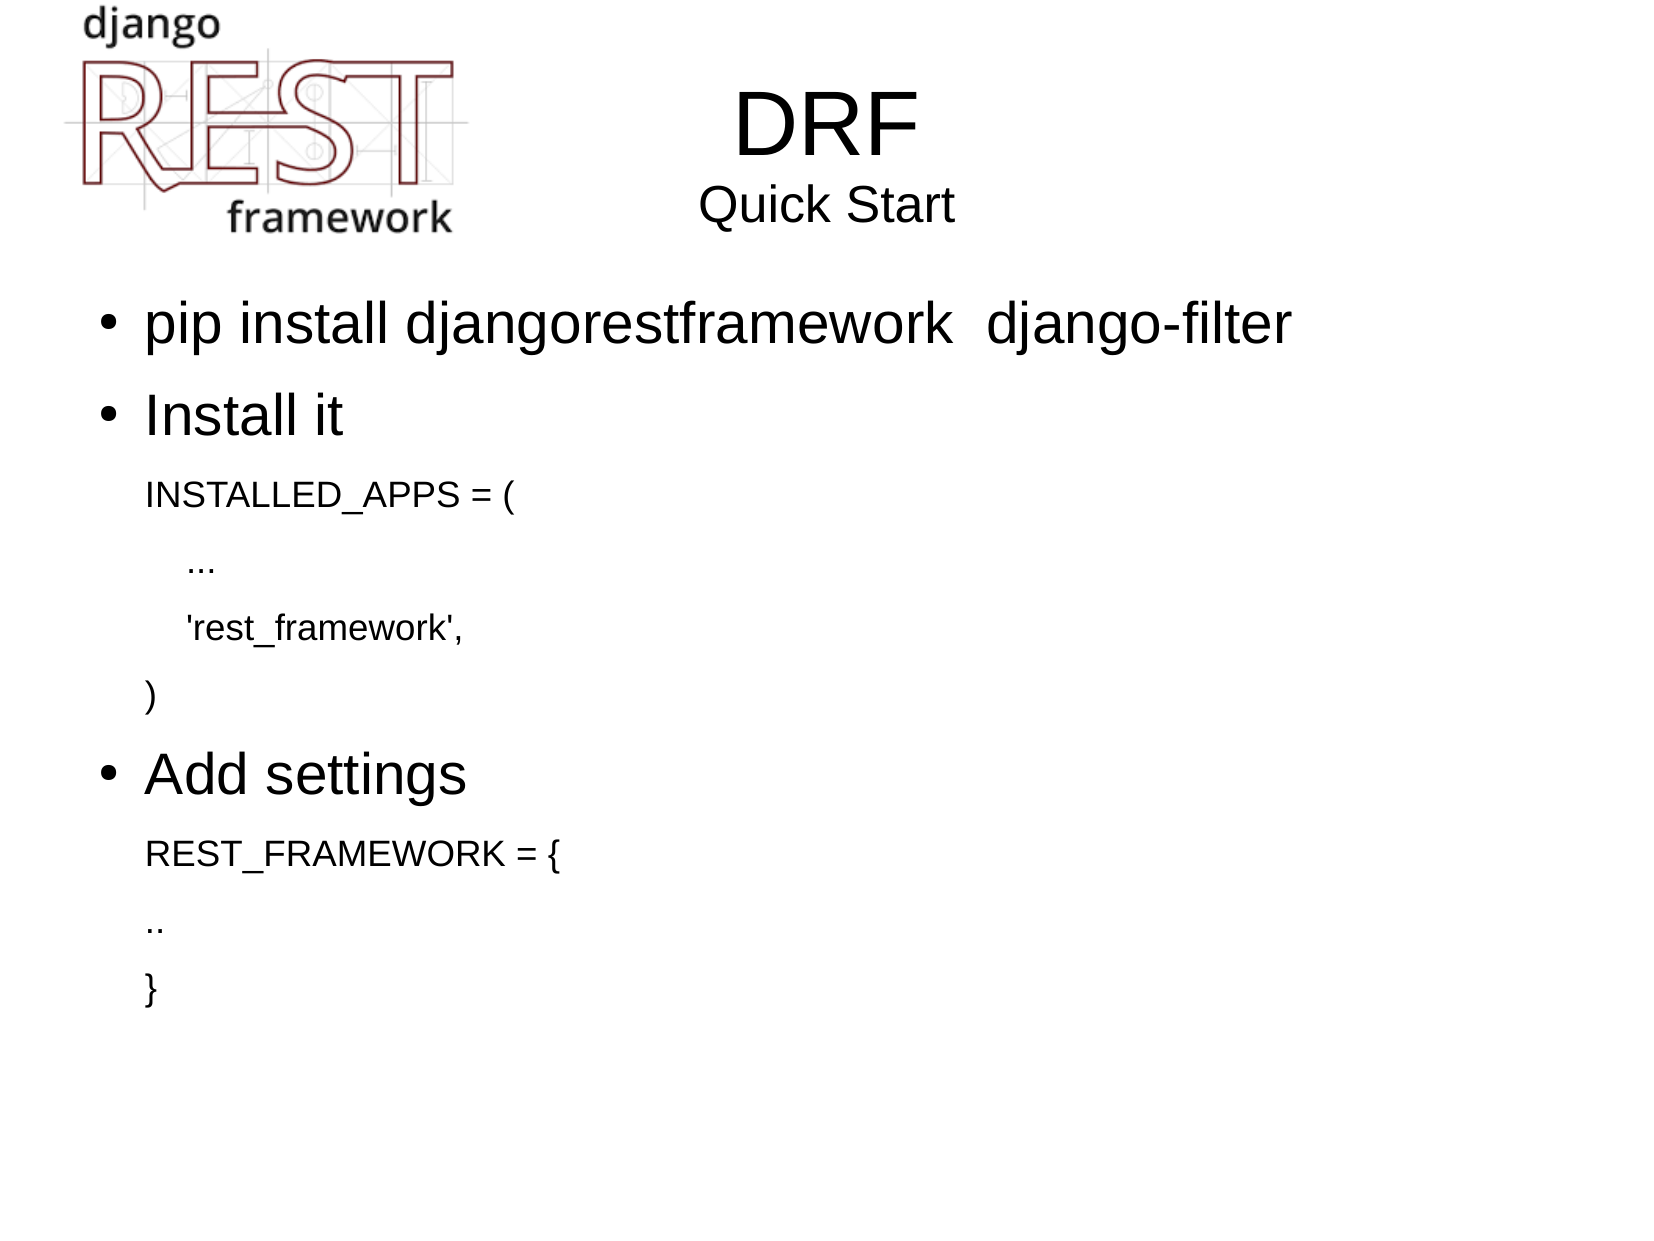

# DRF Quick Start
pip install djangorestframework django-filter
Install it
INSTALLED_APPS = (
 ...
 'rest_framework',
)
Add settings
REST_FRAMEWORK = {
..
}